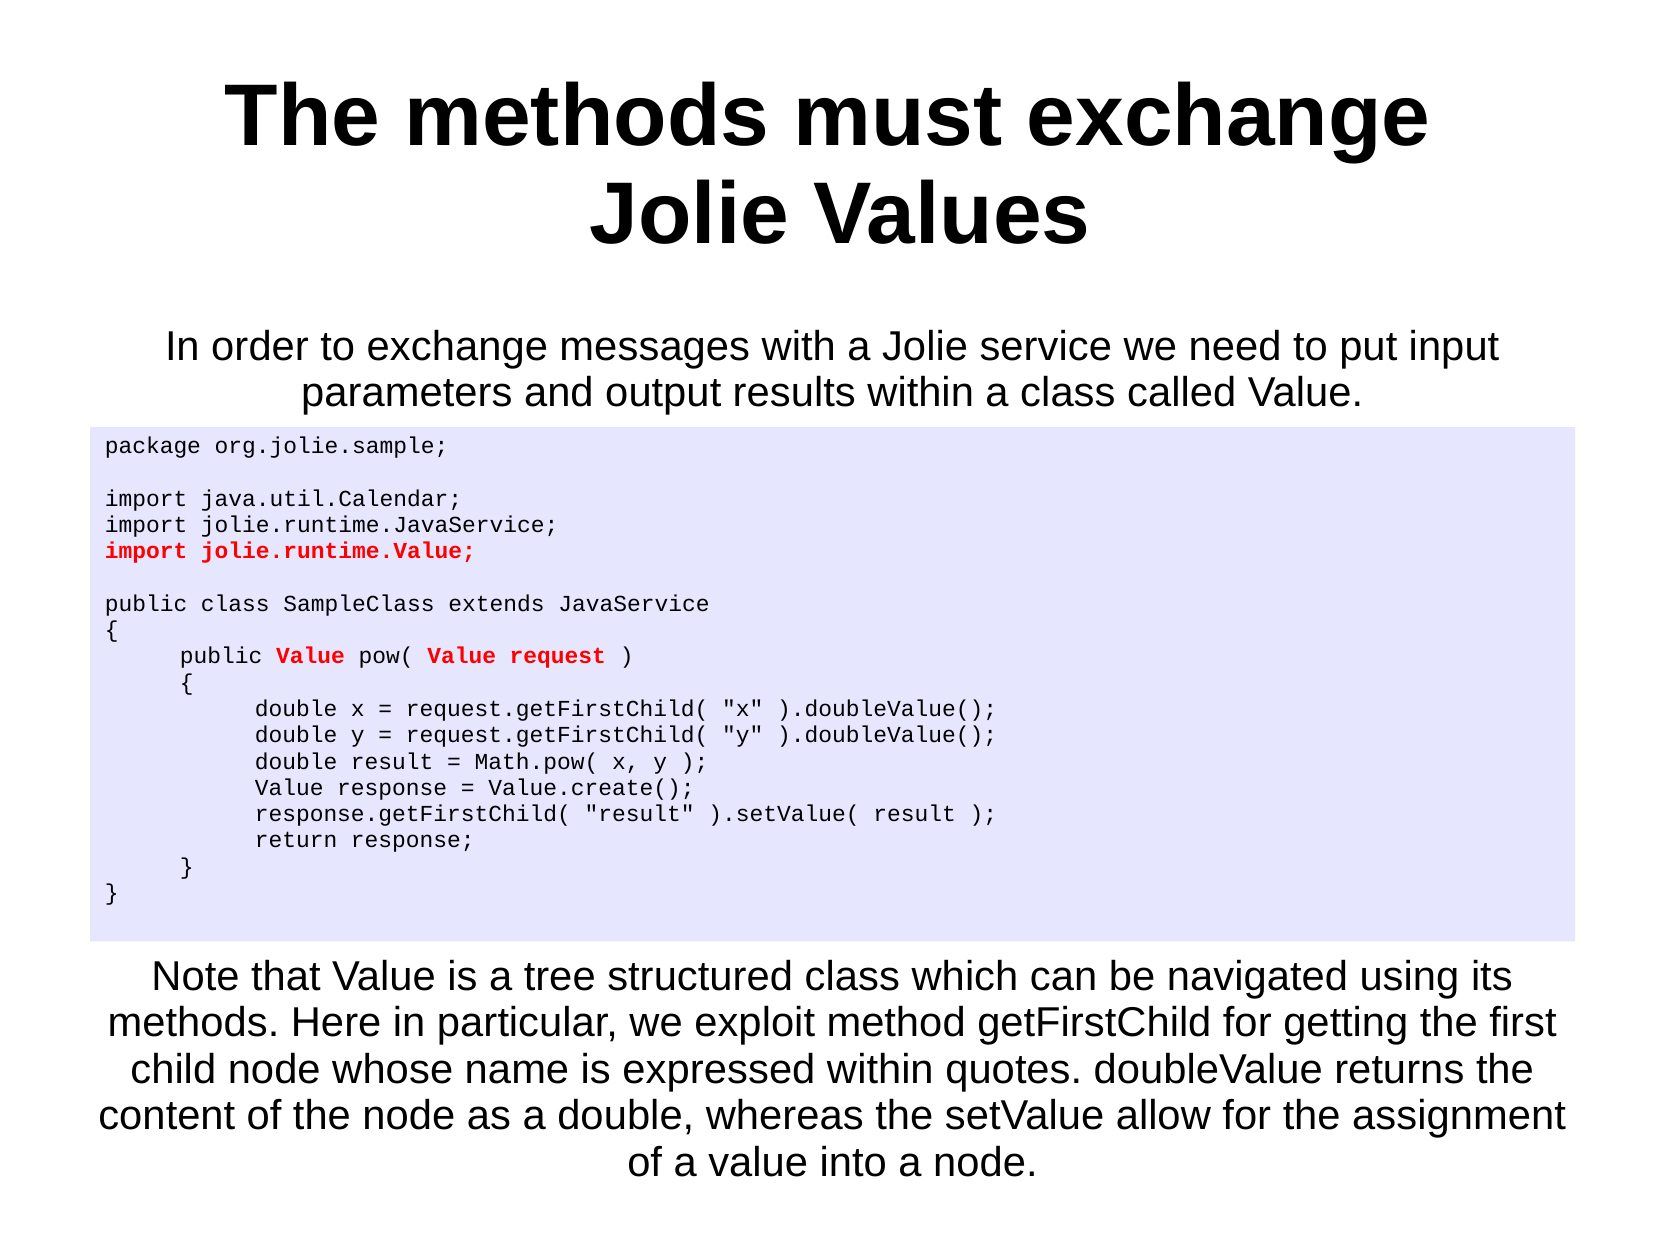

The methods must exchange
Jolie Values
In order to exchange messages with a Jolie service we need to put input parameters and output results within a class called Value.
package org.jolie.sample;
import java.util.Calendar;
import jolie.runtime.JavaService;
import jolie.runtime.Value;
public class SampleClass extends JavaService
{
	public Value pow( Value request )
	{
		double x = request.getFirstChild( "x" ).doubleValue();
		double y = request.getFirstChild( "y" ).doubleValue();
		double result = Math.pow( x, y );
		Value response = Value.create();
		response.getFirstChild( "result" ).setValue( result );
		return response;
	}
}
Note that Value is a tree structured class which can be navigated using its methods. Here in particular, we exploit method getFirstChild for getting the first child node whose name is expressed within quotes. doubleValue returns the content of the node as a double, whereas the setValue allow for the assignment of a value into a node.